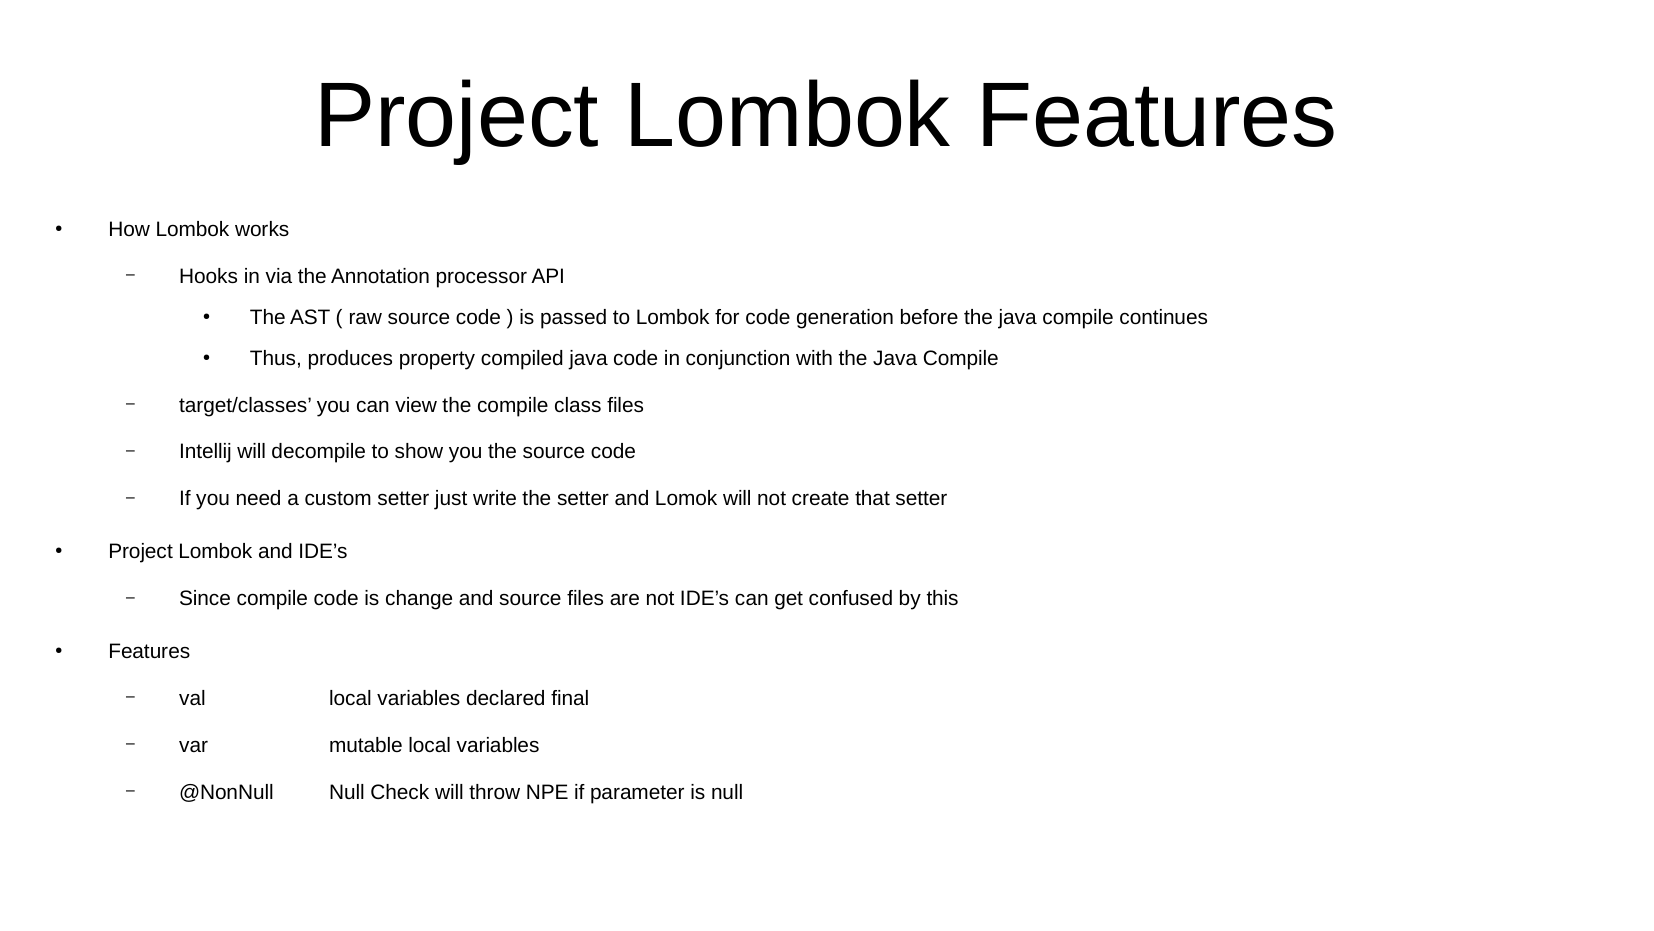

# Project Lombok Features
How Lombok works
Hooks in via the Annotation processor API
The AST ( raw source code ) is passed to Lombok for code generation before the java compile continues
Thus, produces property compiled java code in conjunction with the Java Compile
target/classes’ you can view the compile class files
Intellij will decompile to show you the source code
If you need a custom setter just write the setter and Lomok will not create that setter
Project Lombok and IDE’s
Since compile code is change and source files are not IDE’s can get confused by this
Features
val 		local variables declared final
var 		mutable local variables
@NonNull 	Null Check will throw NPE if parameter is null